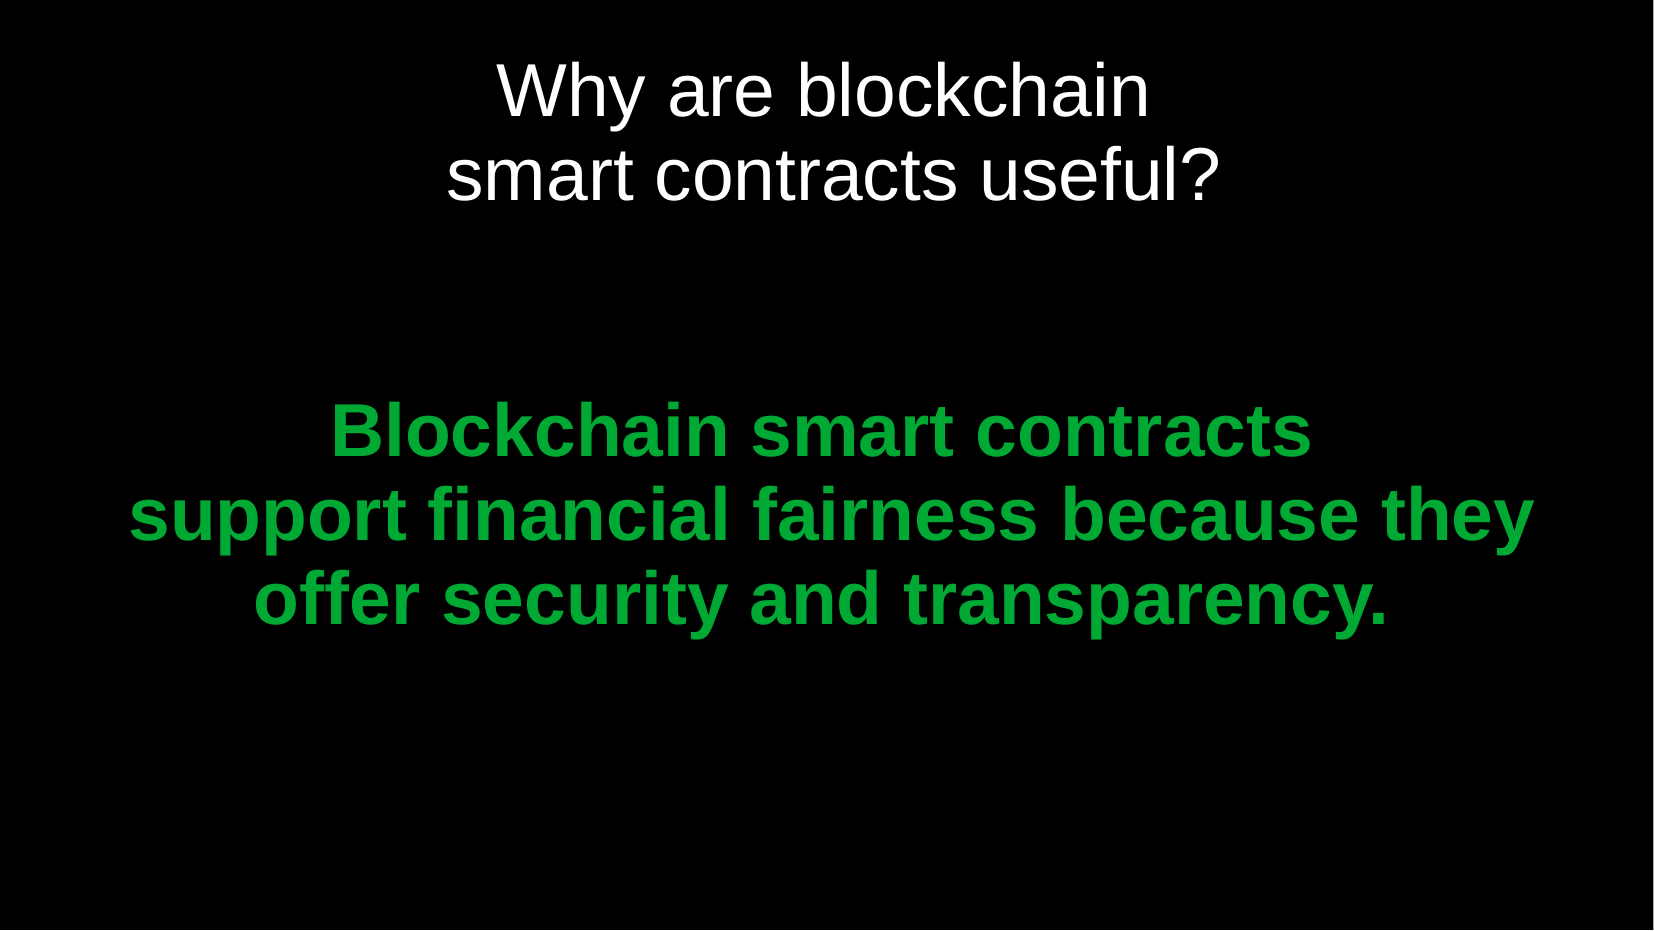

Blockchain smart contracts
support financial fairness because they offer security and transparency.
# Why are blockchain smart contracts useful?